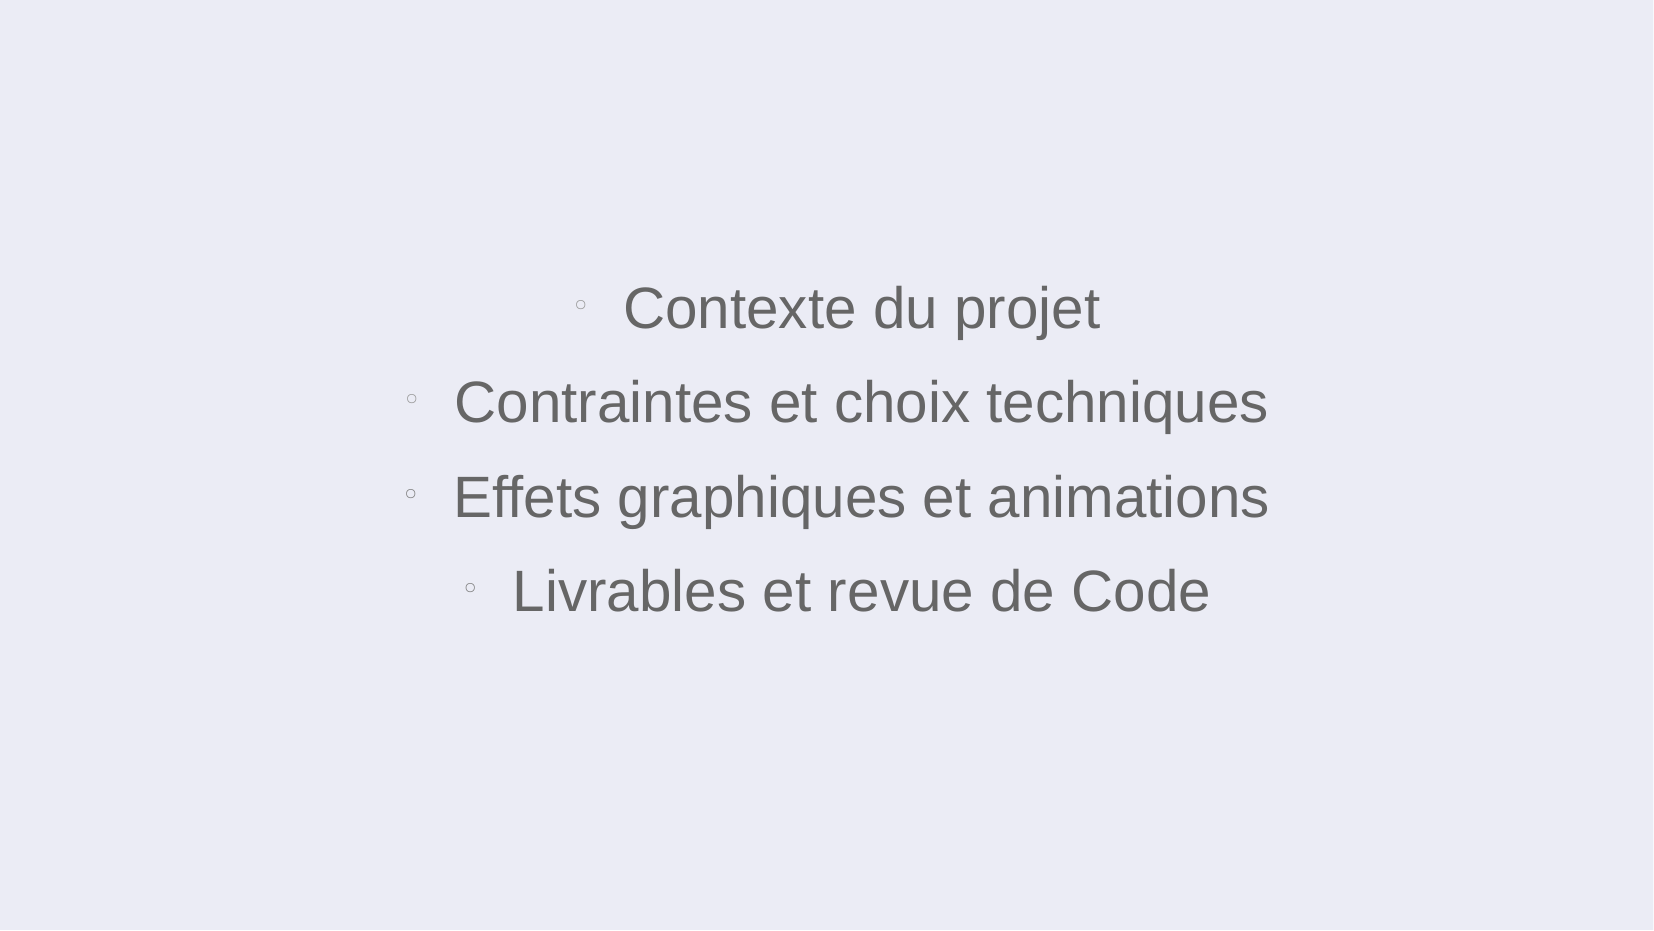

# Contexte du projet
Contraintes et choix techniques
Effets graphiques et animations
Livrables et revue de Code